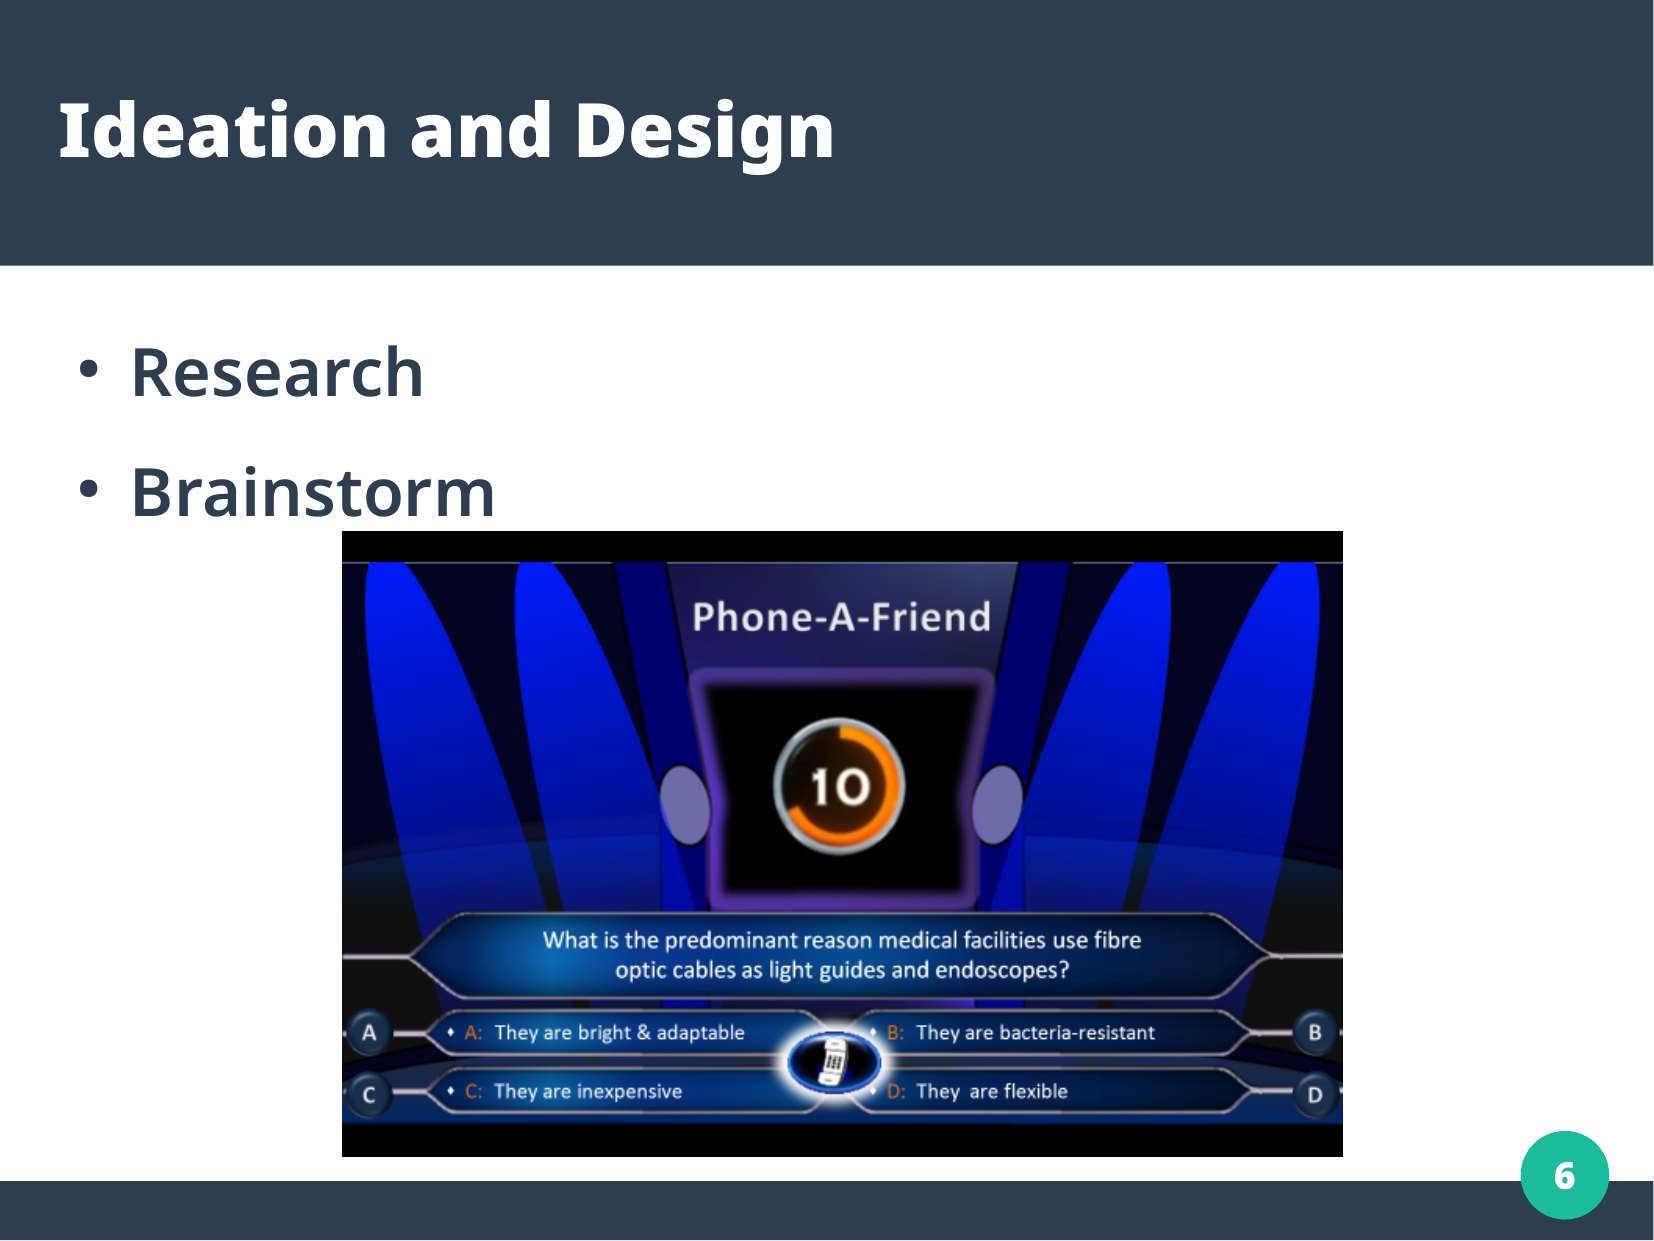

# Ideation and Design
Research
Brainstorm
6